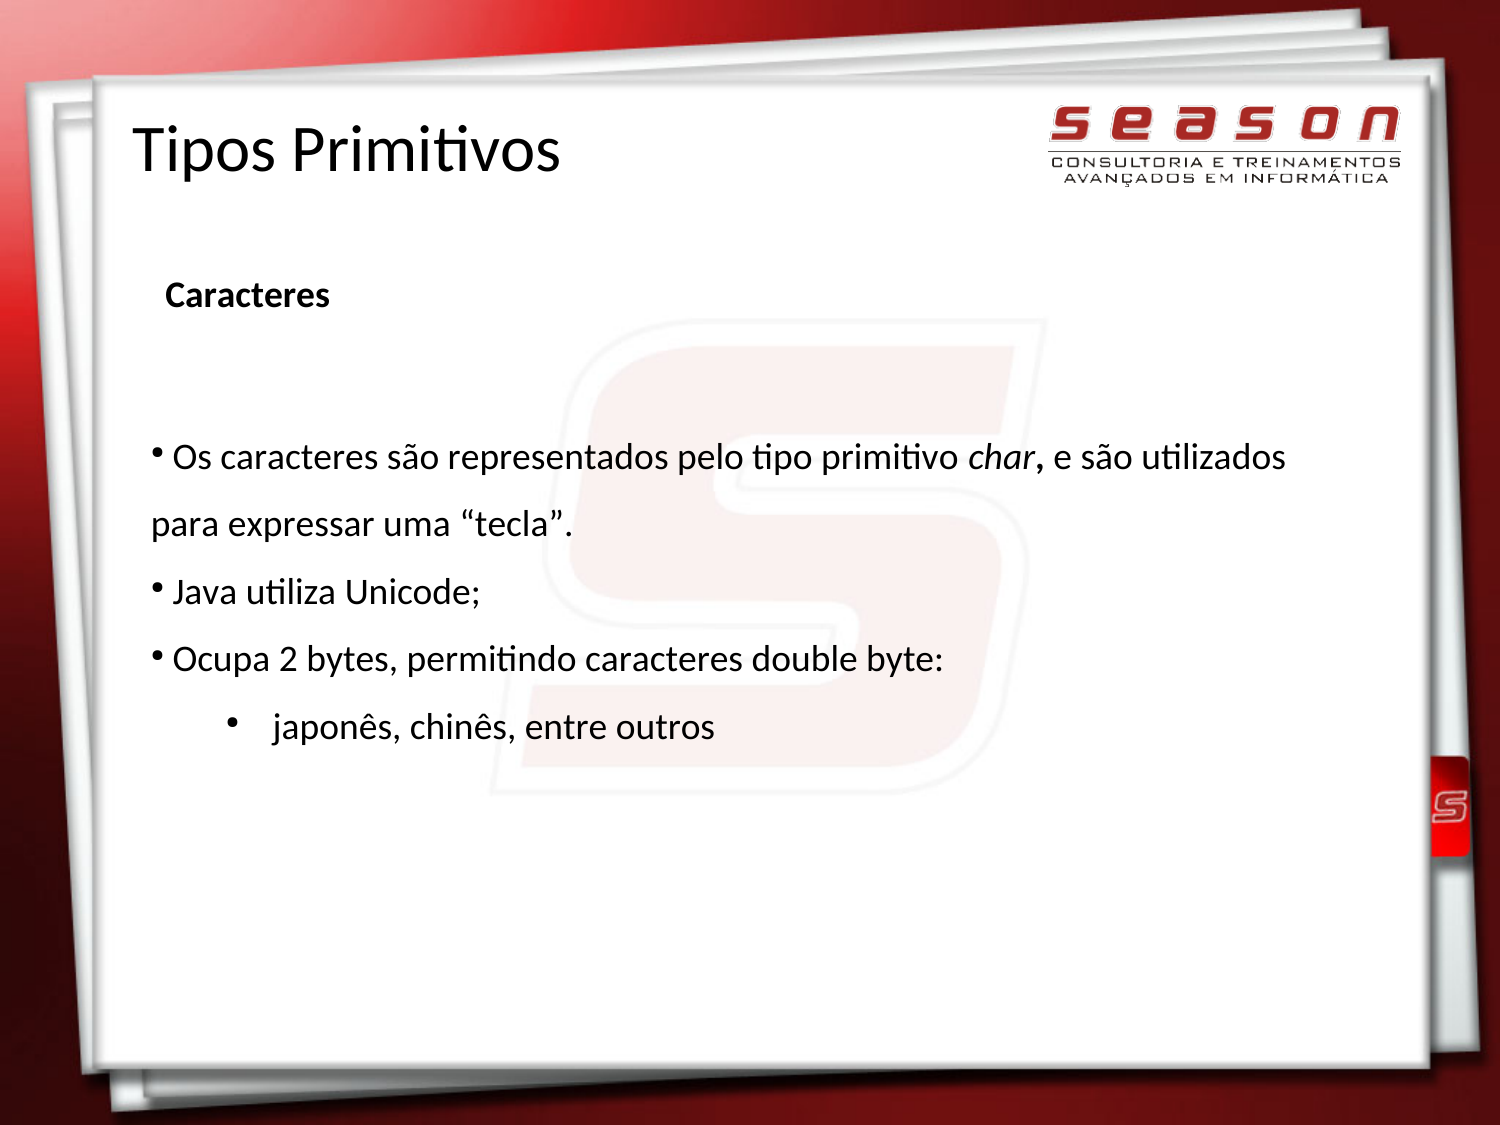

# Tipos Primitivos
Caracteres
 Os caracteres são representados pelo tipo primitivo char, e são utilizados para expressar uma “tecla”.
 Java utiliza Unicode;
 Ocupa 2 bytes, permitindo caracteres double byte:
japonês, chinês, entre outros